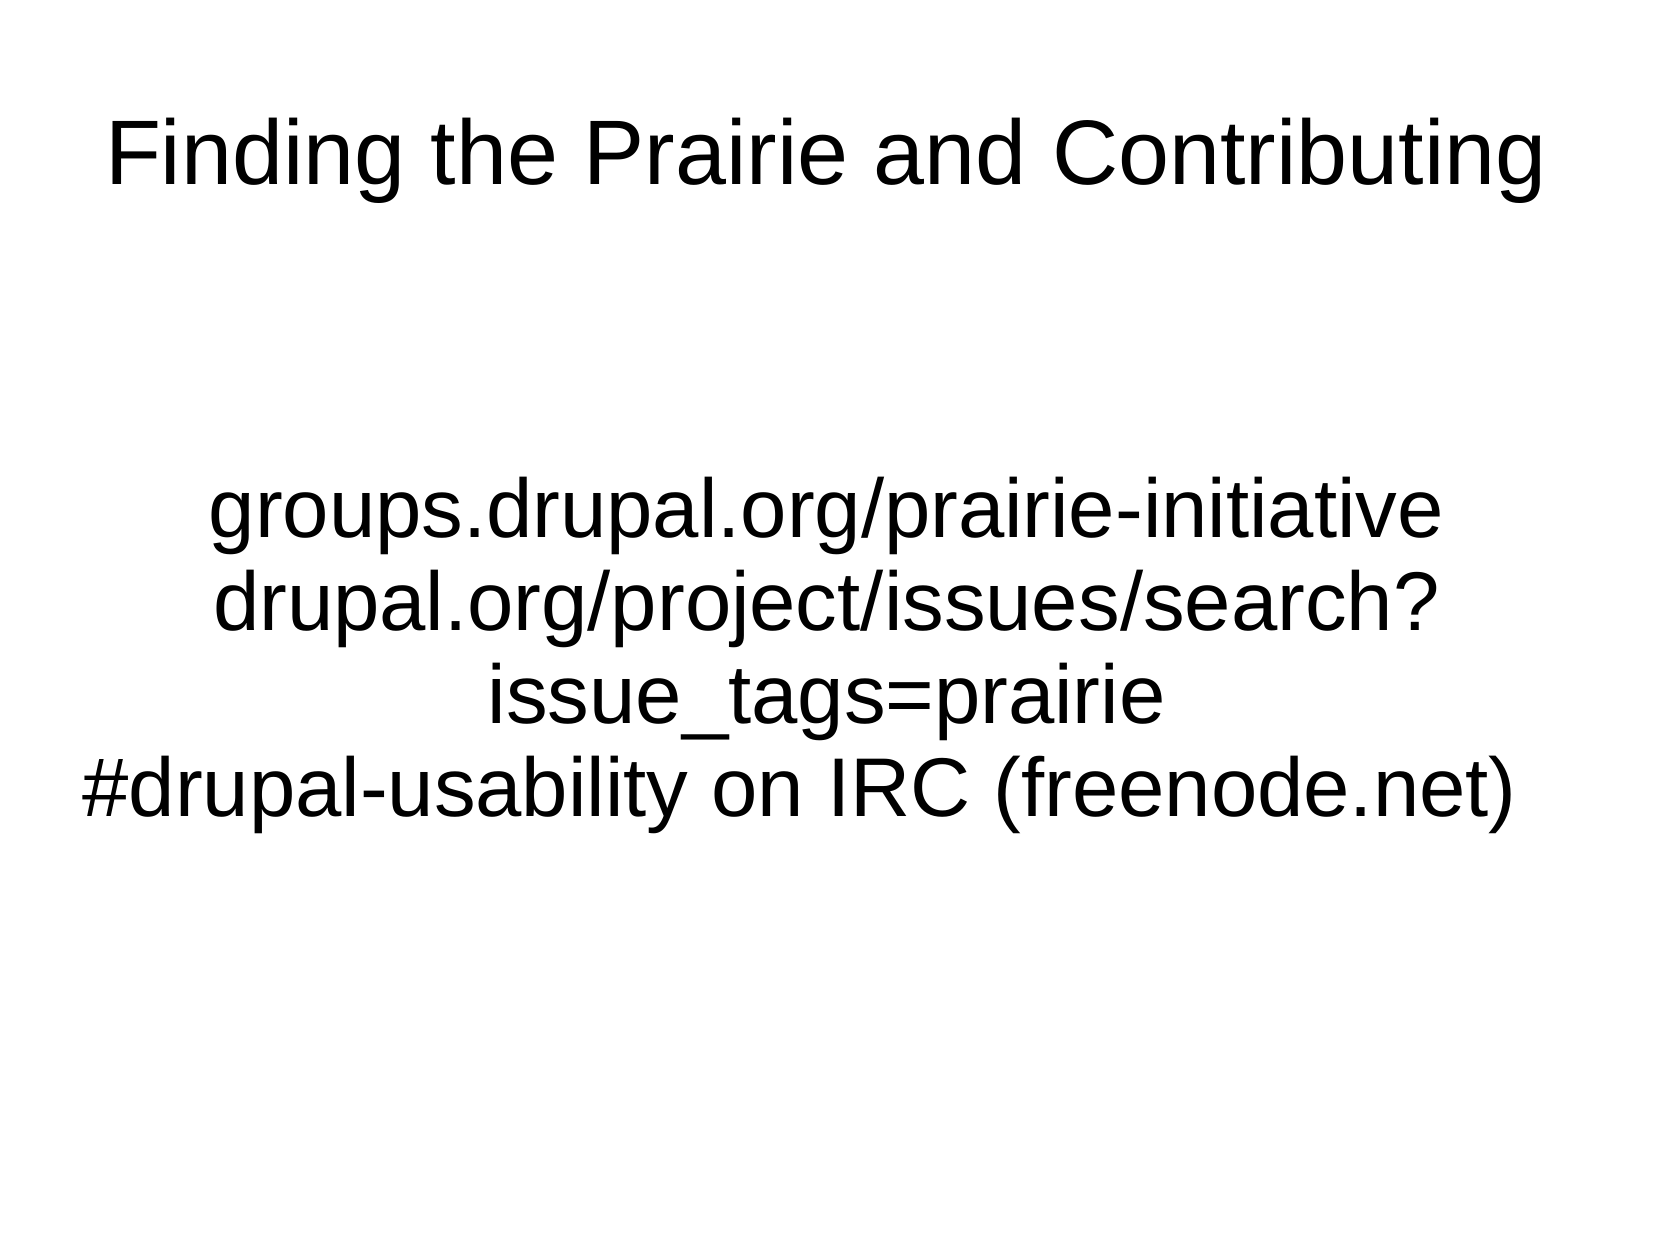

# Finding the Prairie and Contributing
groups.drupal.org/prairie-initiative
drupal.org/project/issues/search?issue_tags=prairie
#drupal-usability on IRC (freenode.net)